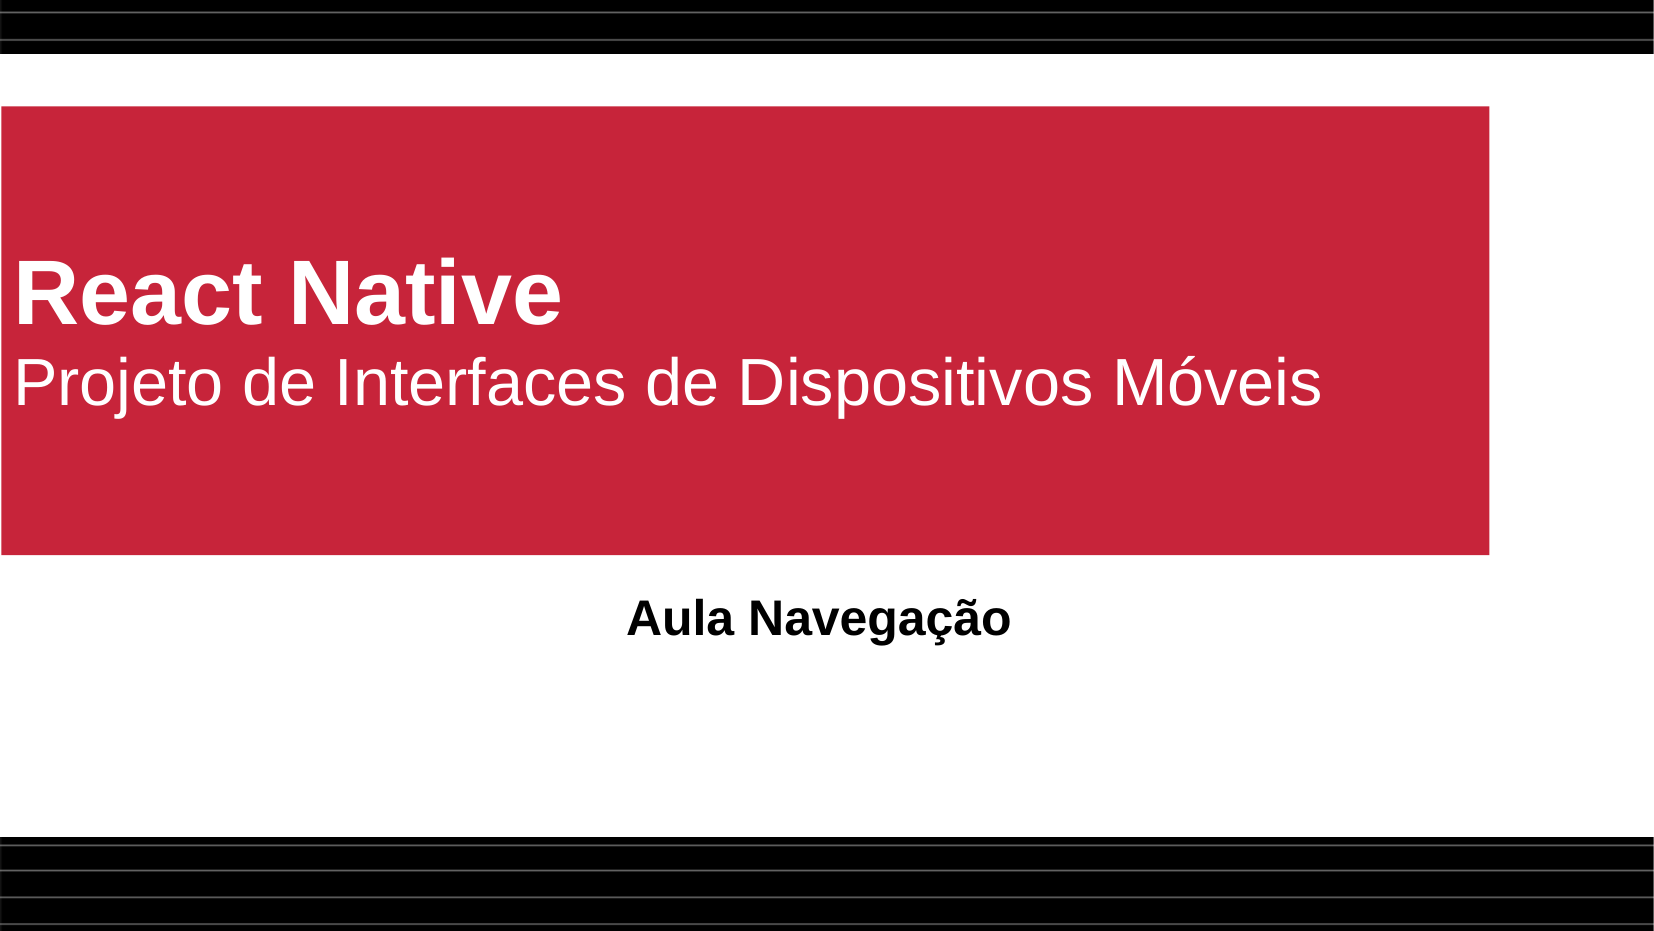

# React Native Projeto de Interfaces de Dispositivos Móveis
Aula Navegação